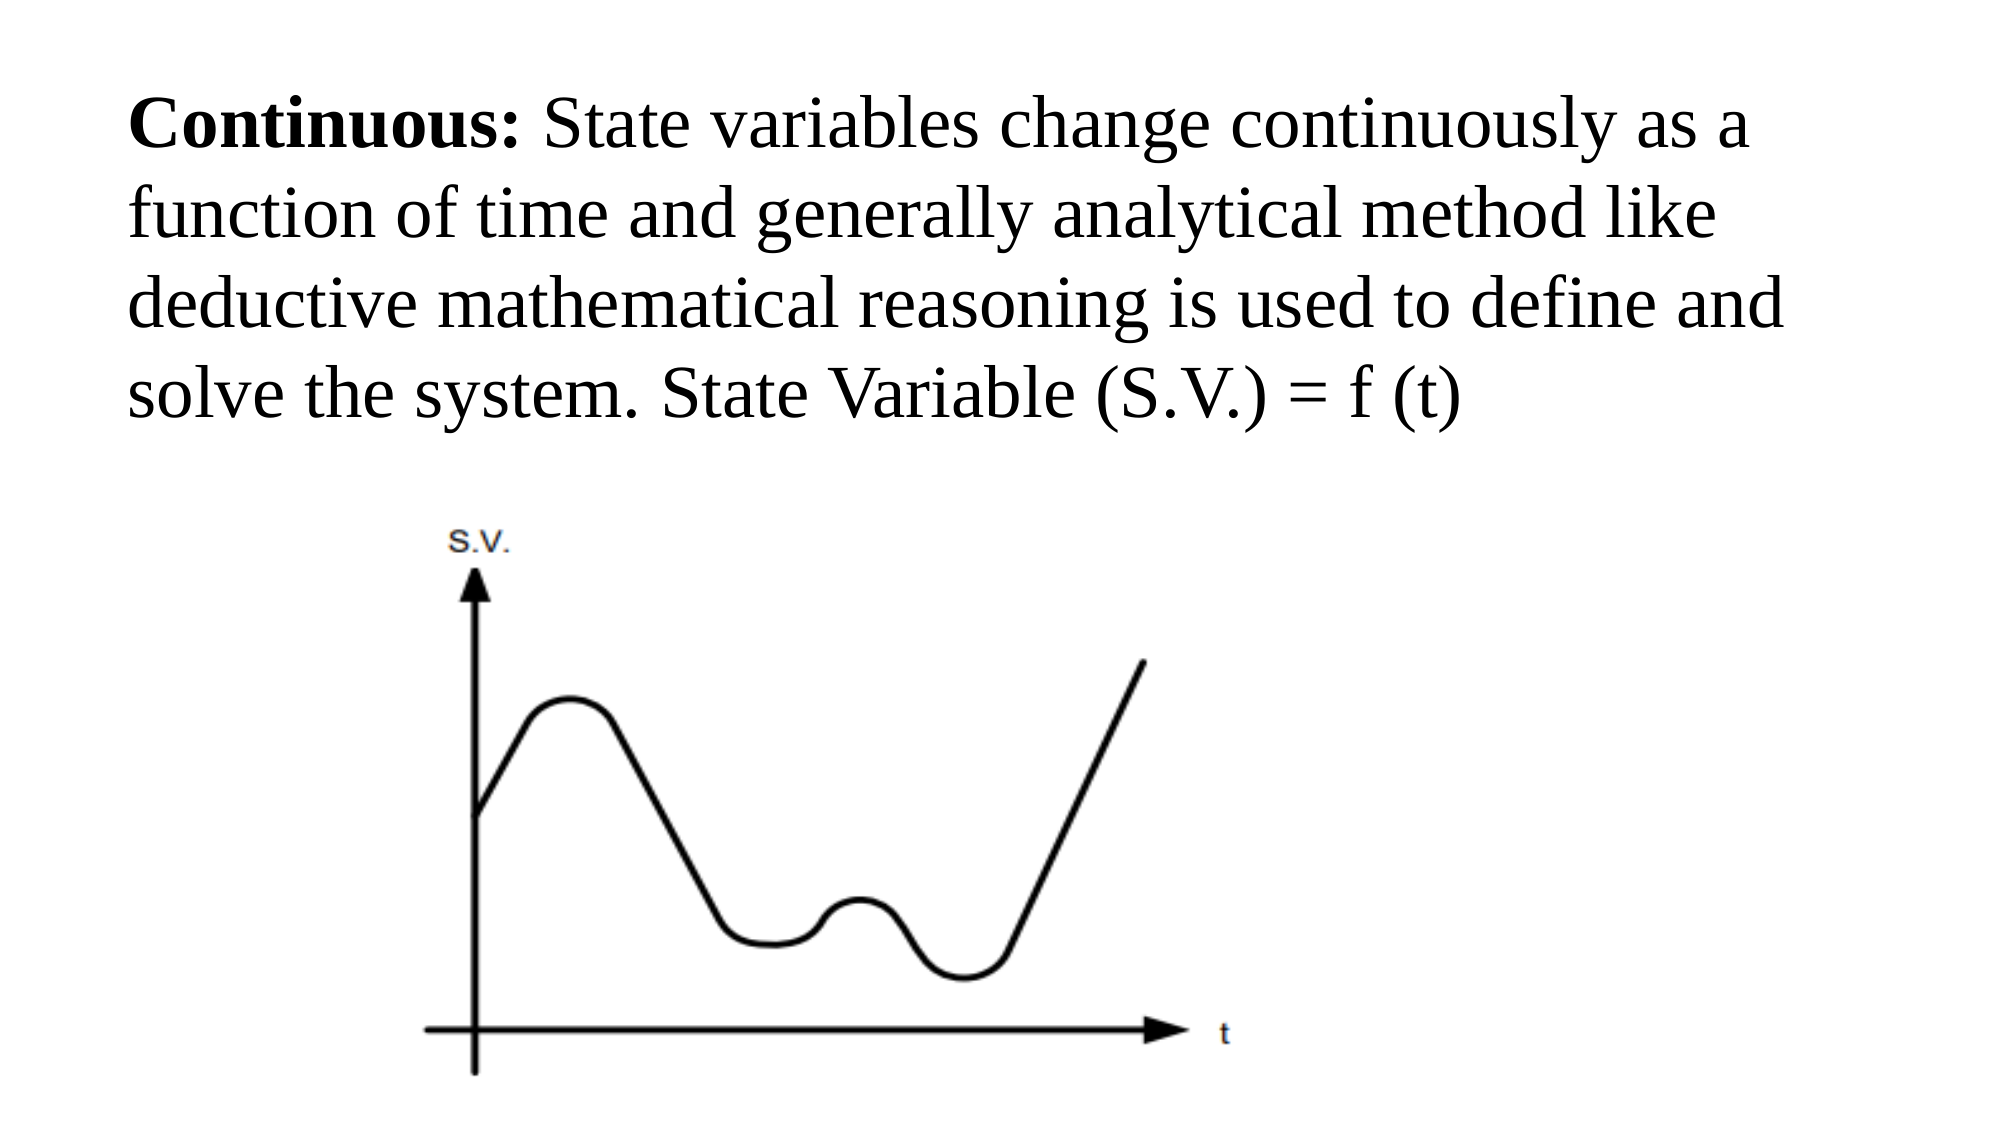

Continuous: State variables change continuously as a function of time and generally analytical method like deductive mathematical reasoning is used to define and solve the system. State Variable (S.V.) = f (t)